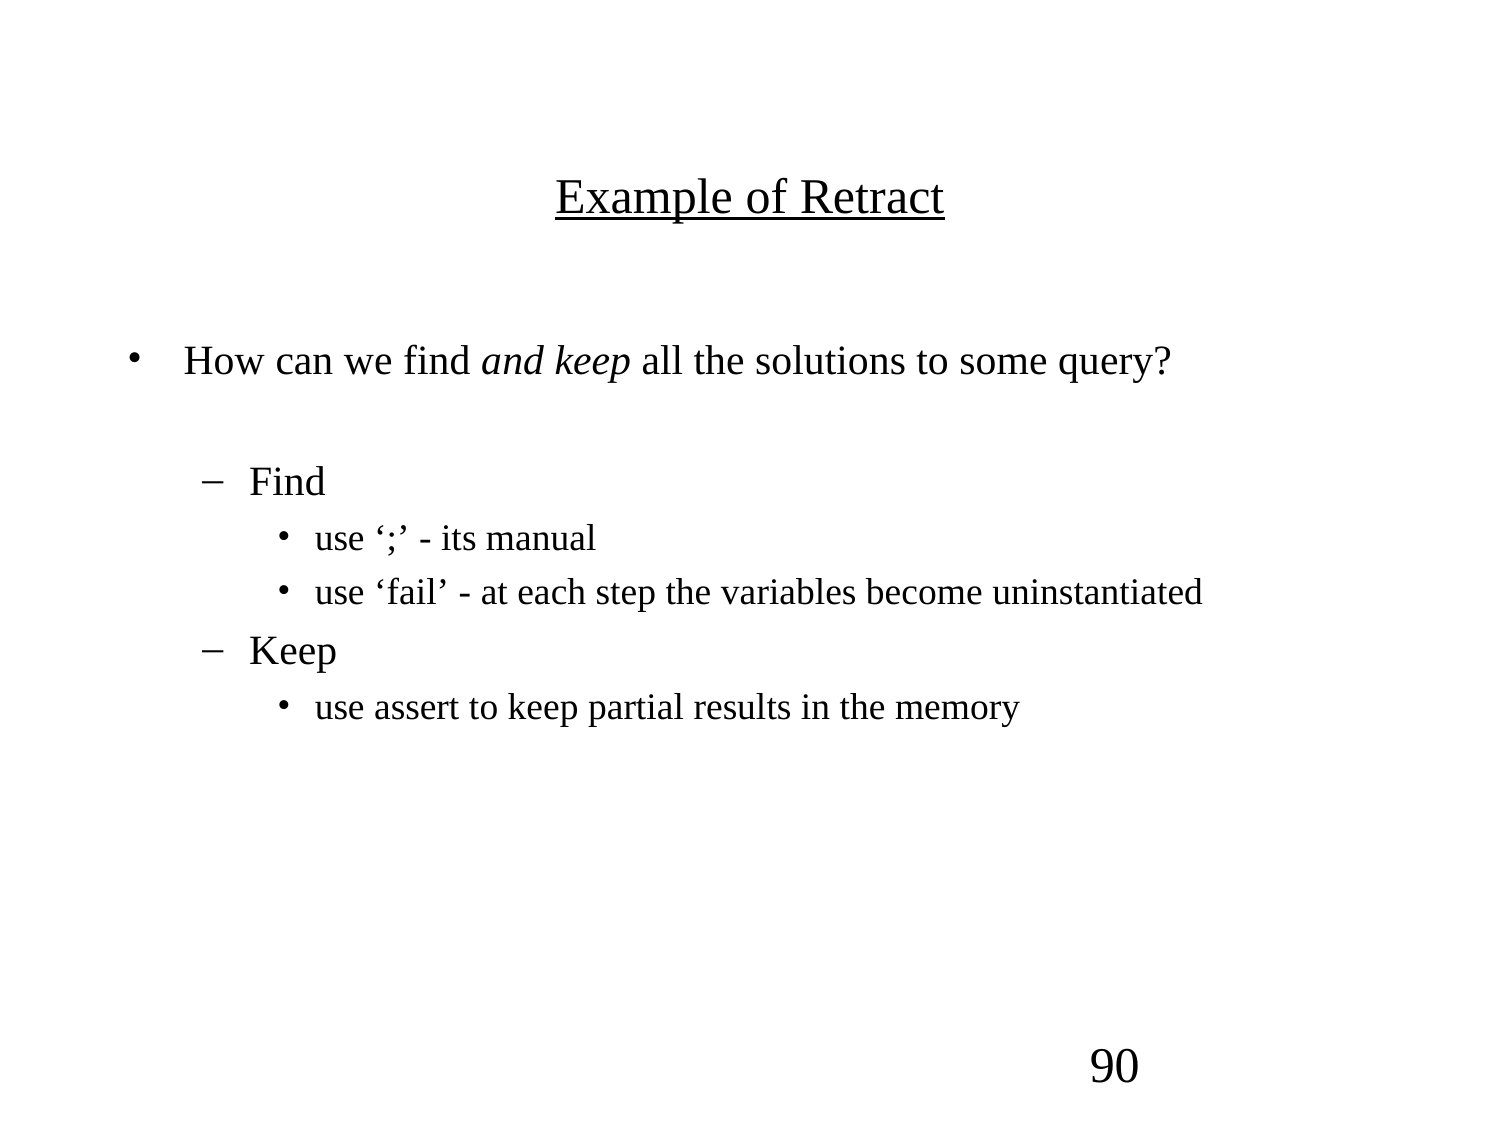

# Example of Retract
How can we find and keep all the solutions to some query?
Find
use ‘;’ - its manual
use ‘fail’ - at each step the variables become uninstantiated
Keep
use assert to keep partial results in the memory
90